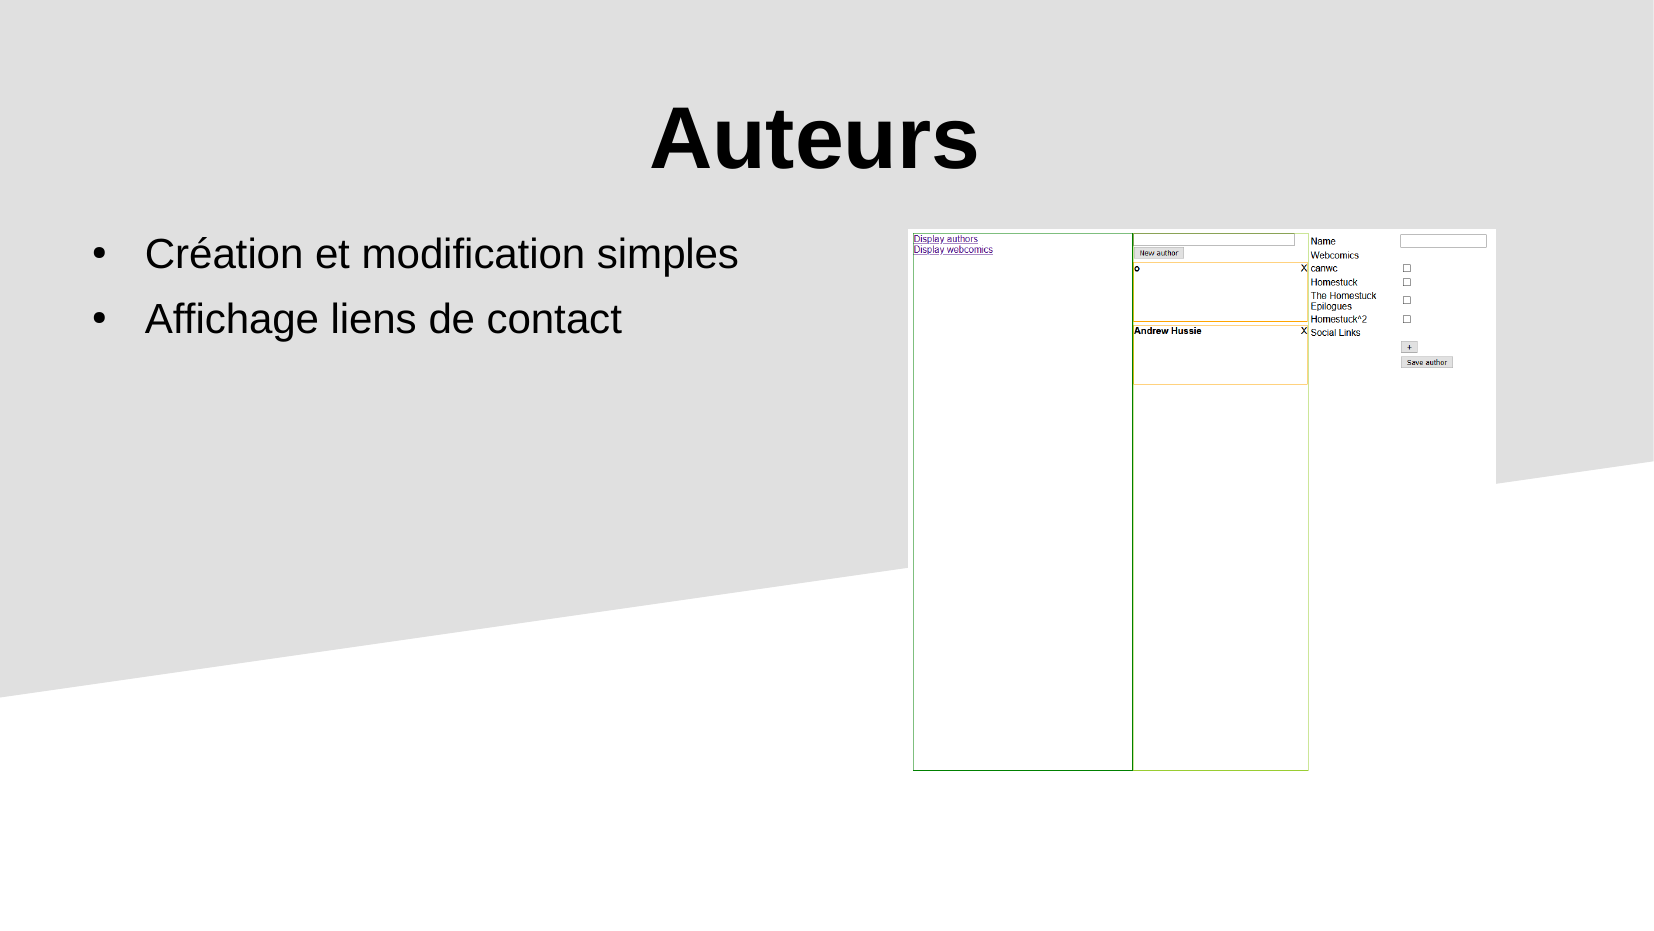

# Auteurs
Création et modification simples
Affichage liens de contact